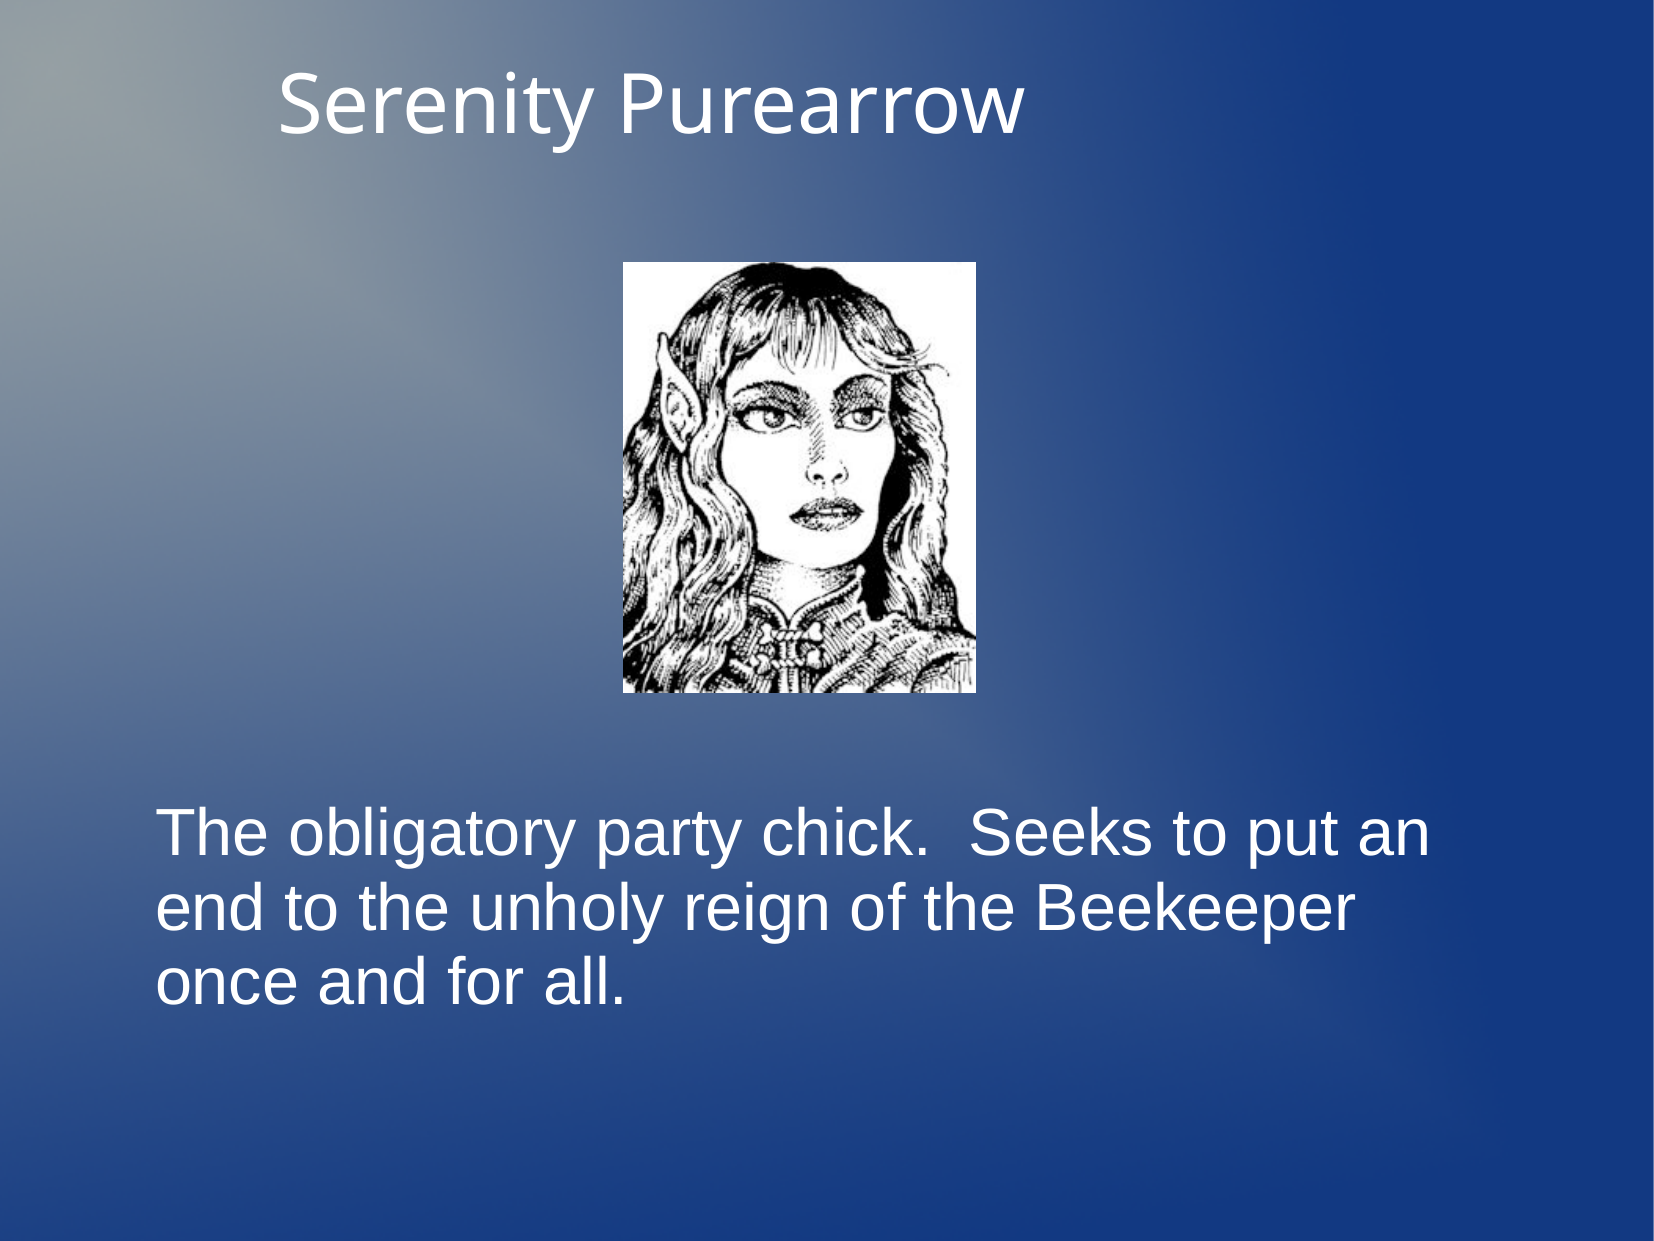

Serenity Purearrow
The obligatory party chick. Seeks to put an end to the unholy reign of the Beekeeper once and for all.